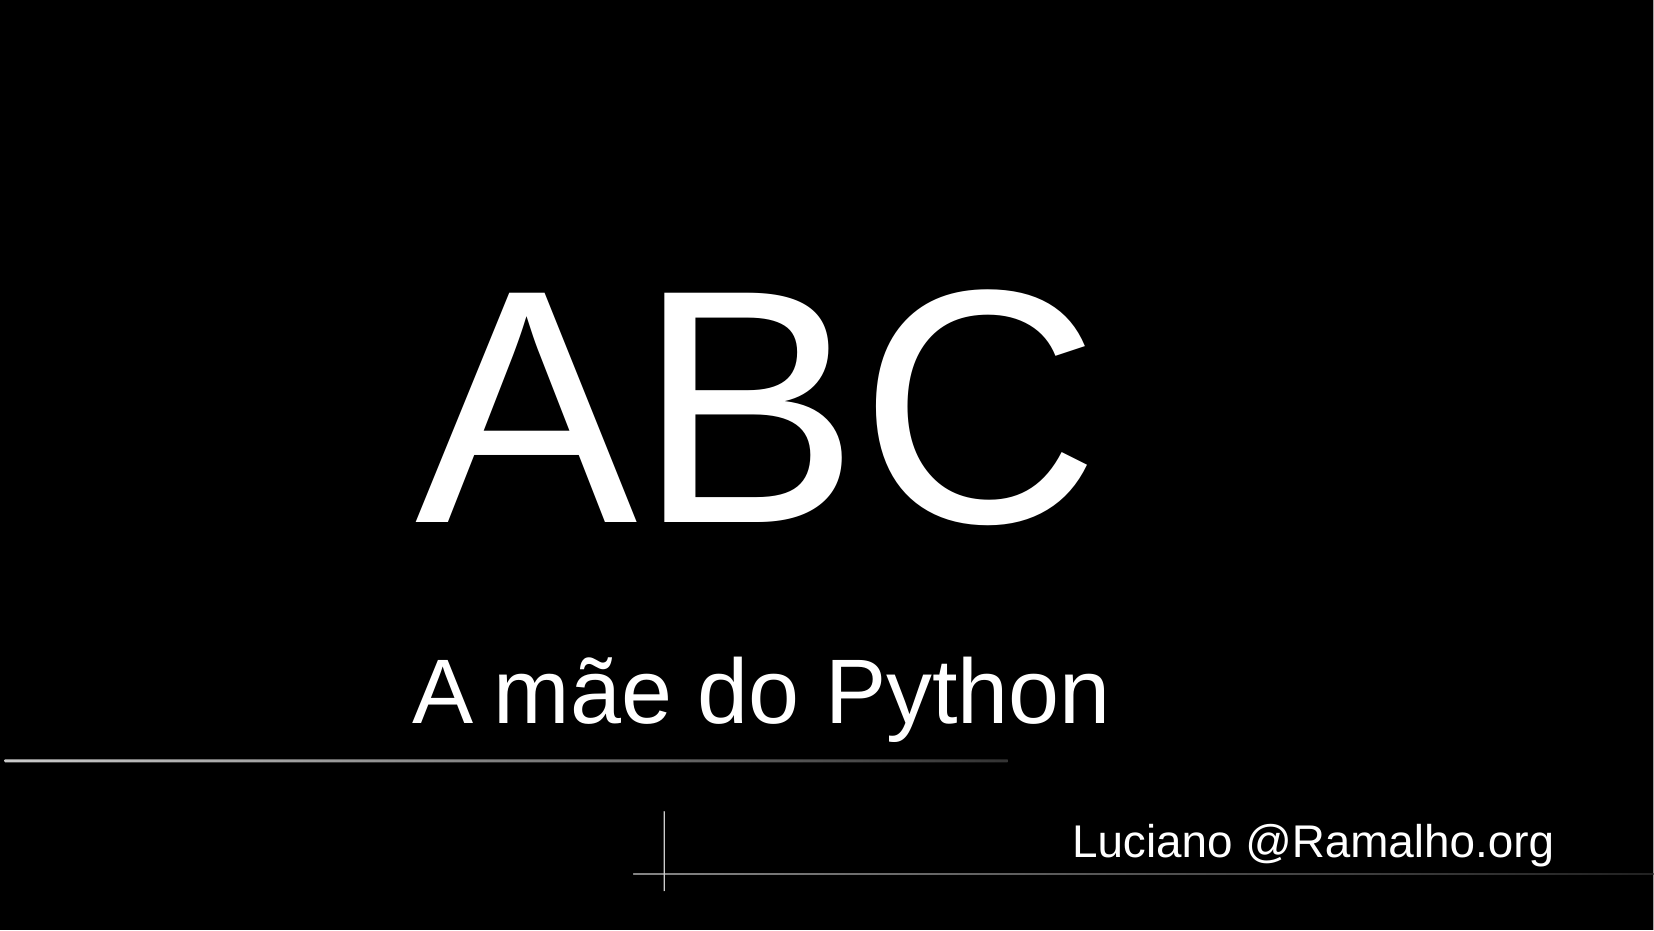

ABC
# A mãe do Python
Luciano @Ramalho.org